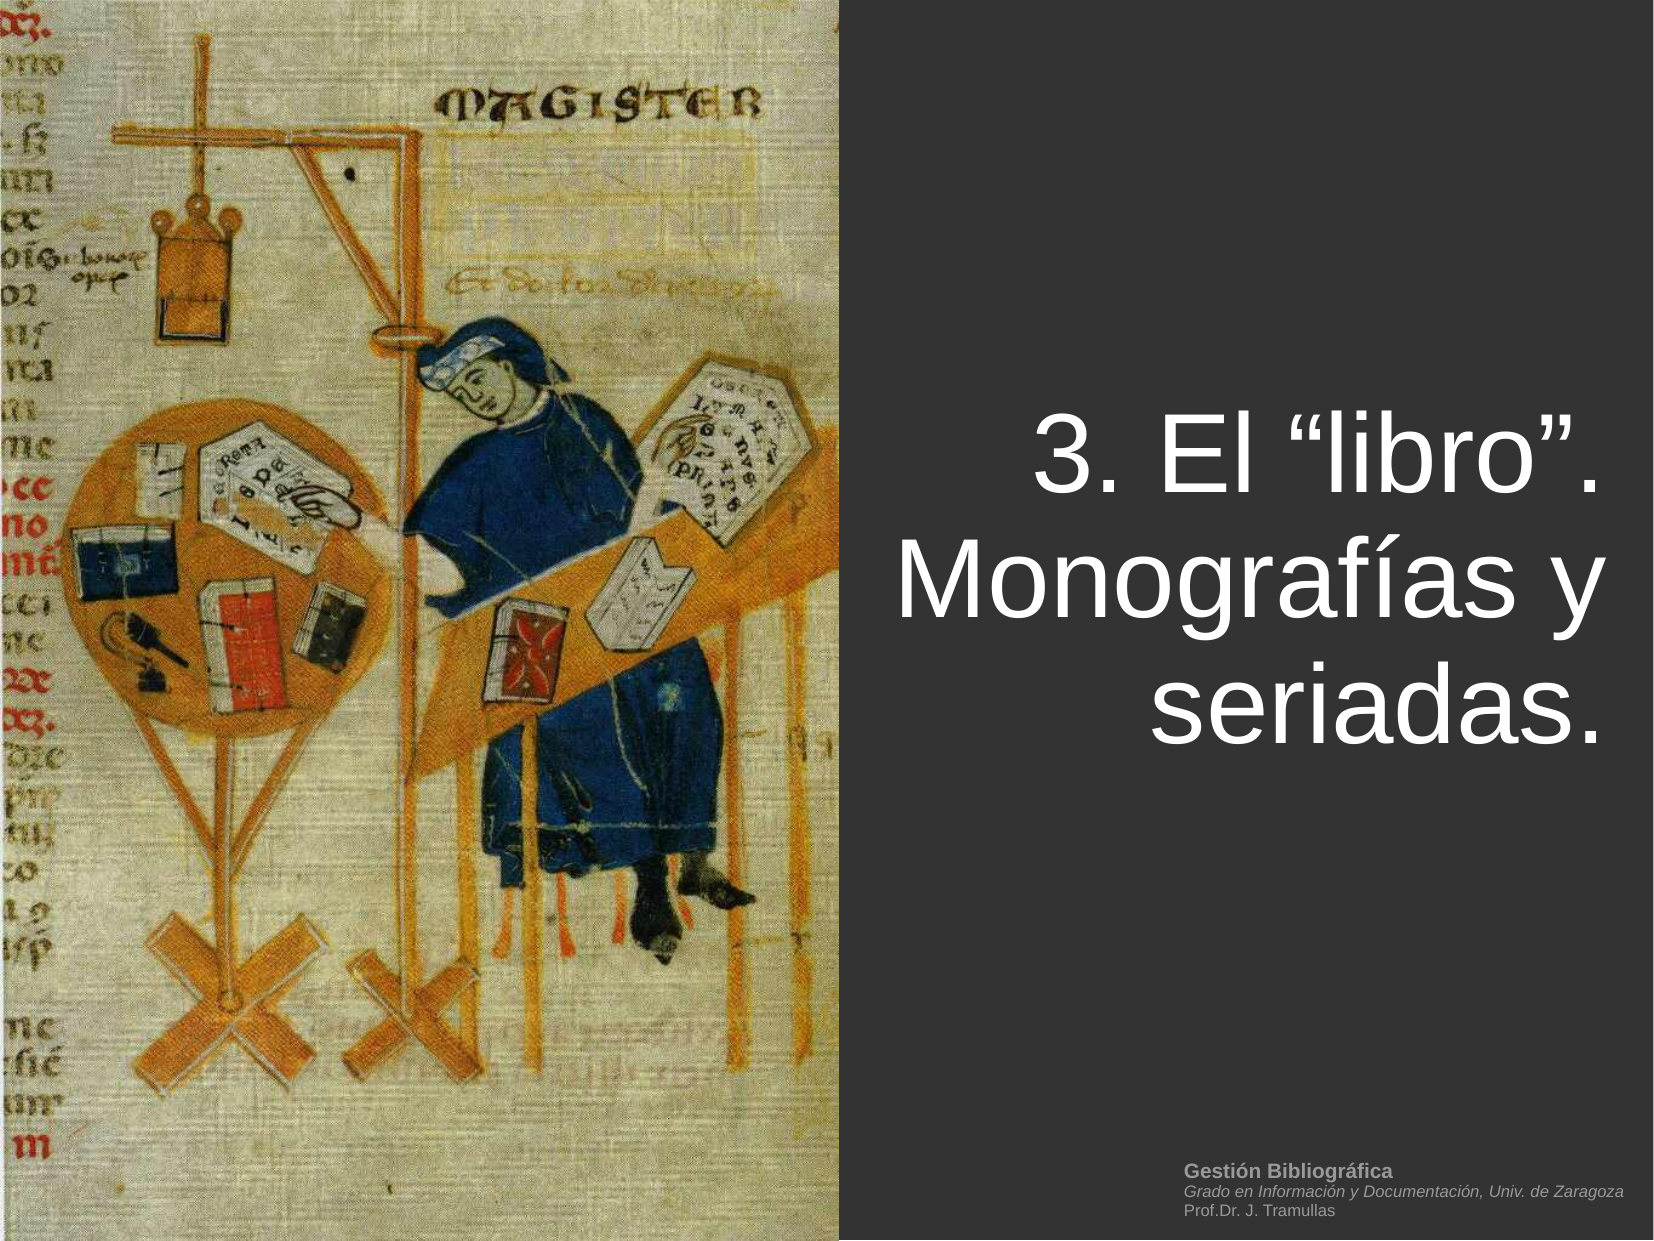

# 3. El “libro”. Monografías y seriadas.